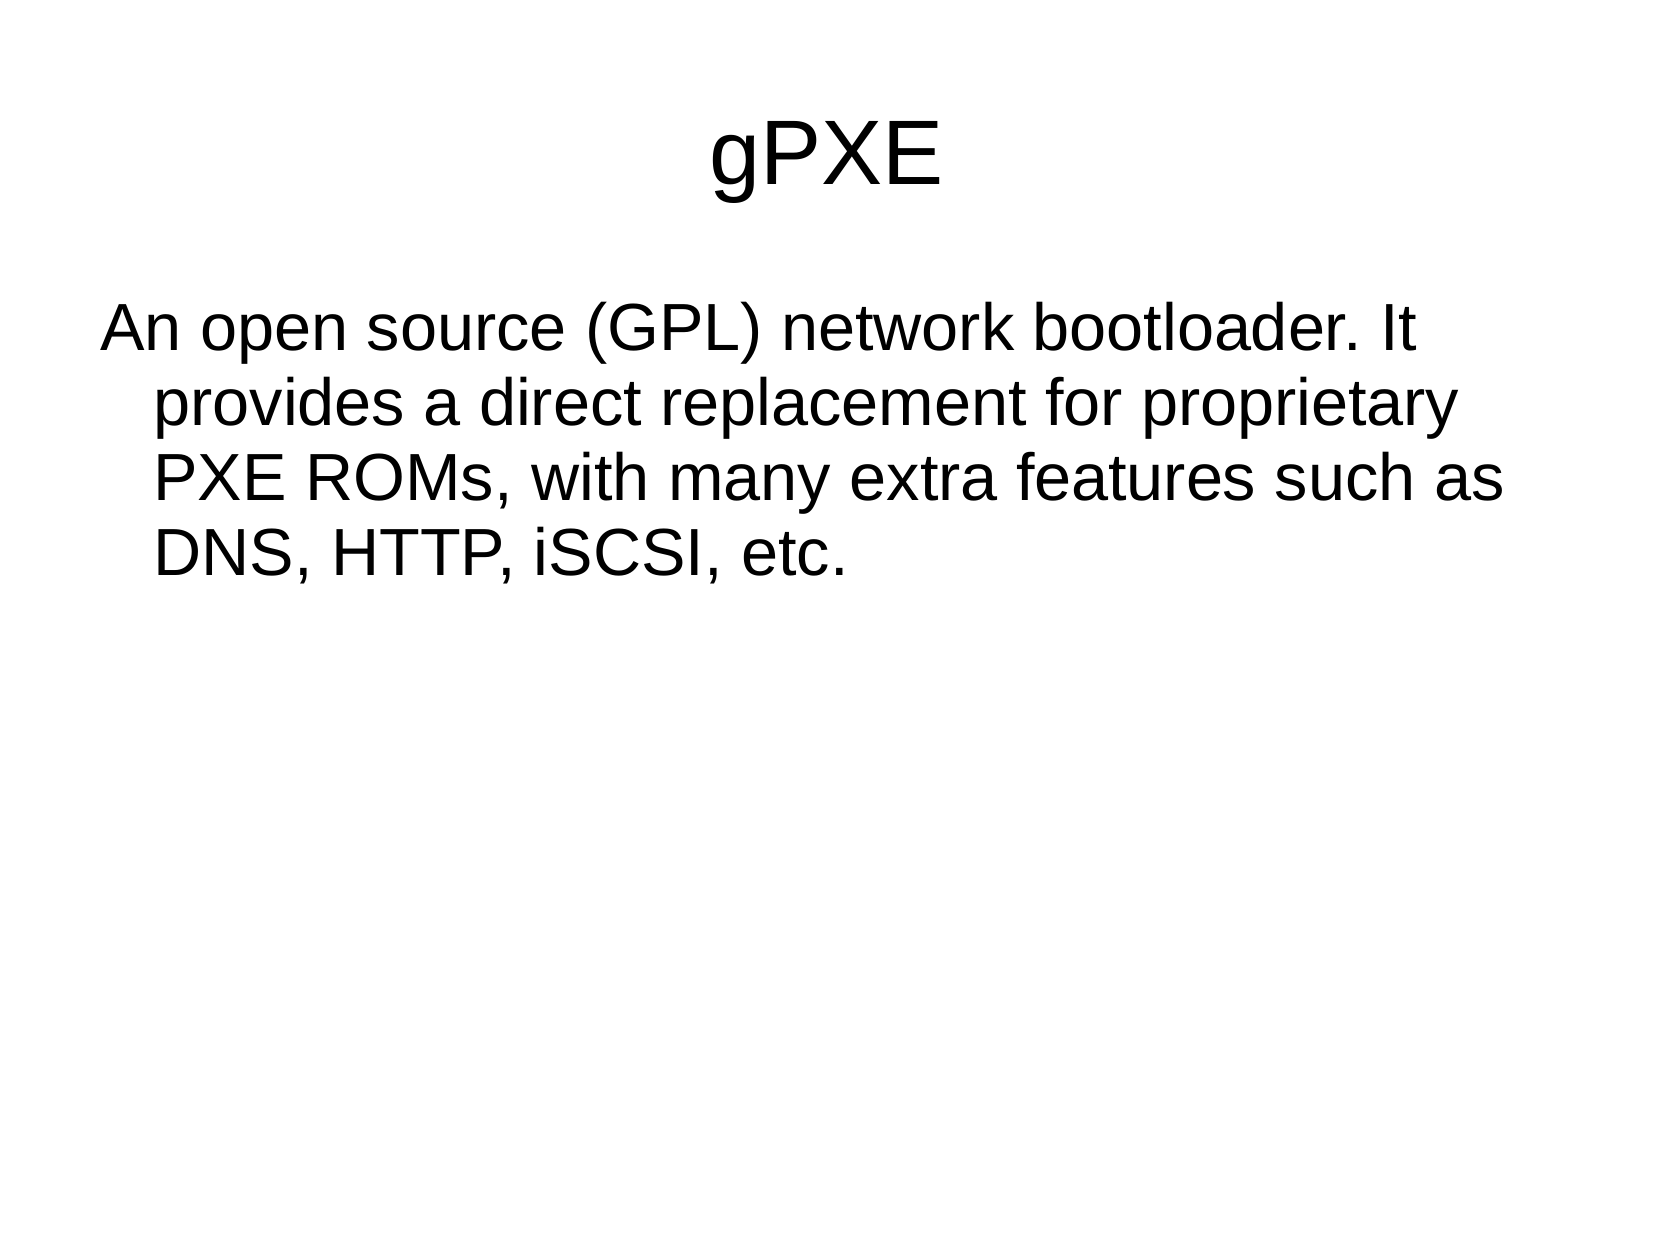

# gPXE
An open source (GPL) network bootloader. It provides a direct replacement for proprietary PXE ROMs, with many extra features such as DNS, HTTP, iSCSI, etc.